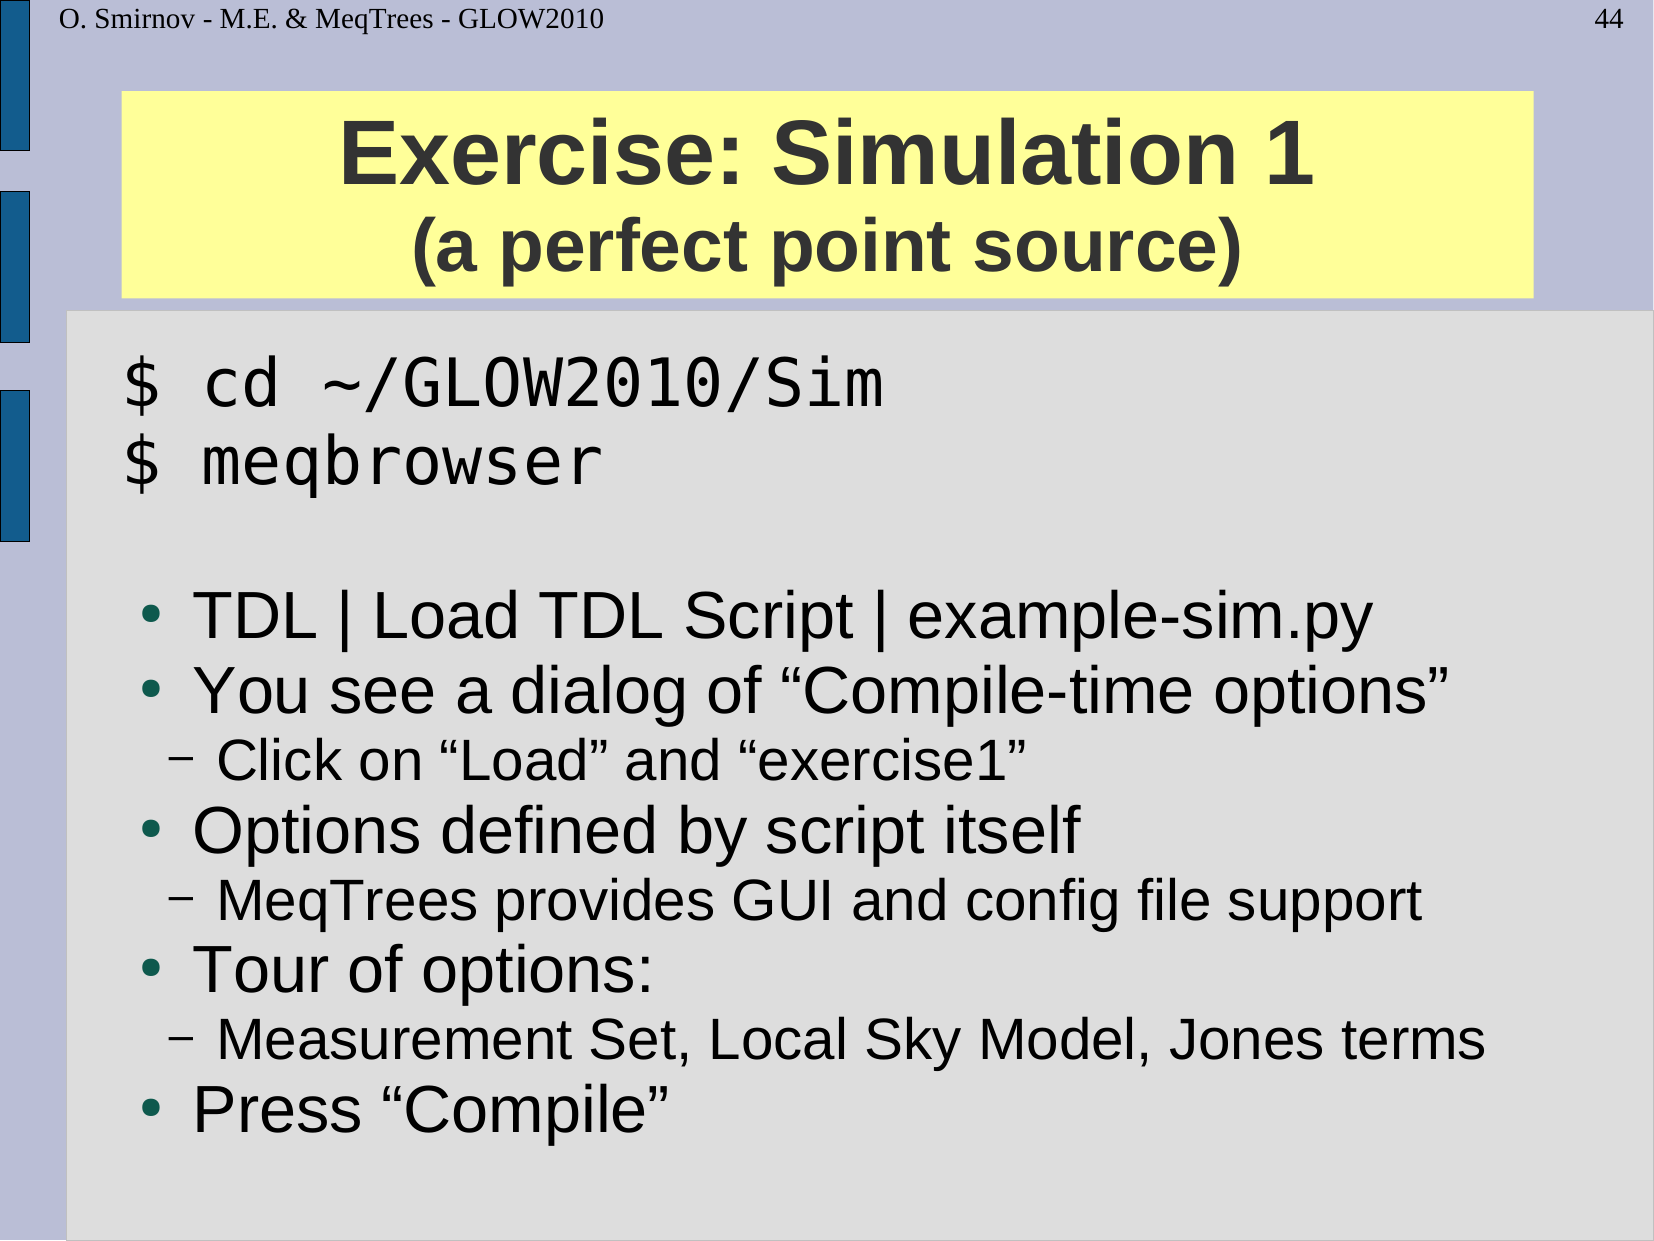

O. Smirnov - M.E. & MeqTrees - GLOW2010
44
# Exercise: Simulation 1 (a perfect point source)
$ cd ~/GLOW2010/Sim
$ meqbrowser
TDL | Load TDL Script | example-sim.py
You see a dialog of “Compile-time options”
Click on “Load” and “exercise1”
Options defined by script itself
MeqTrees provides GUI and config file support
Tour of options:
Measurement Set, Local Sky Model, Jones terms
Press “Compile”